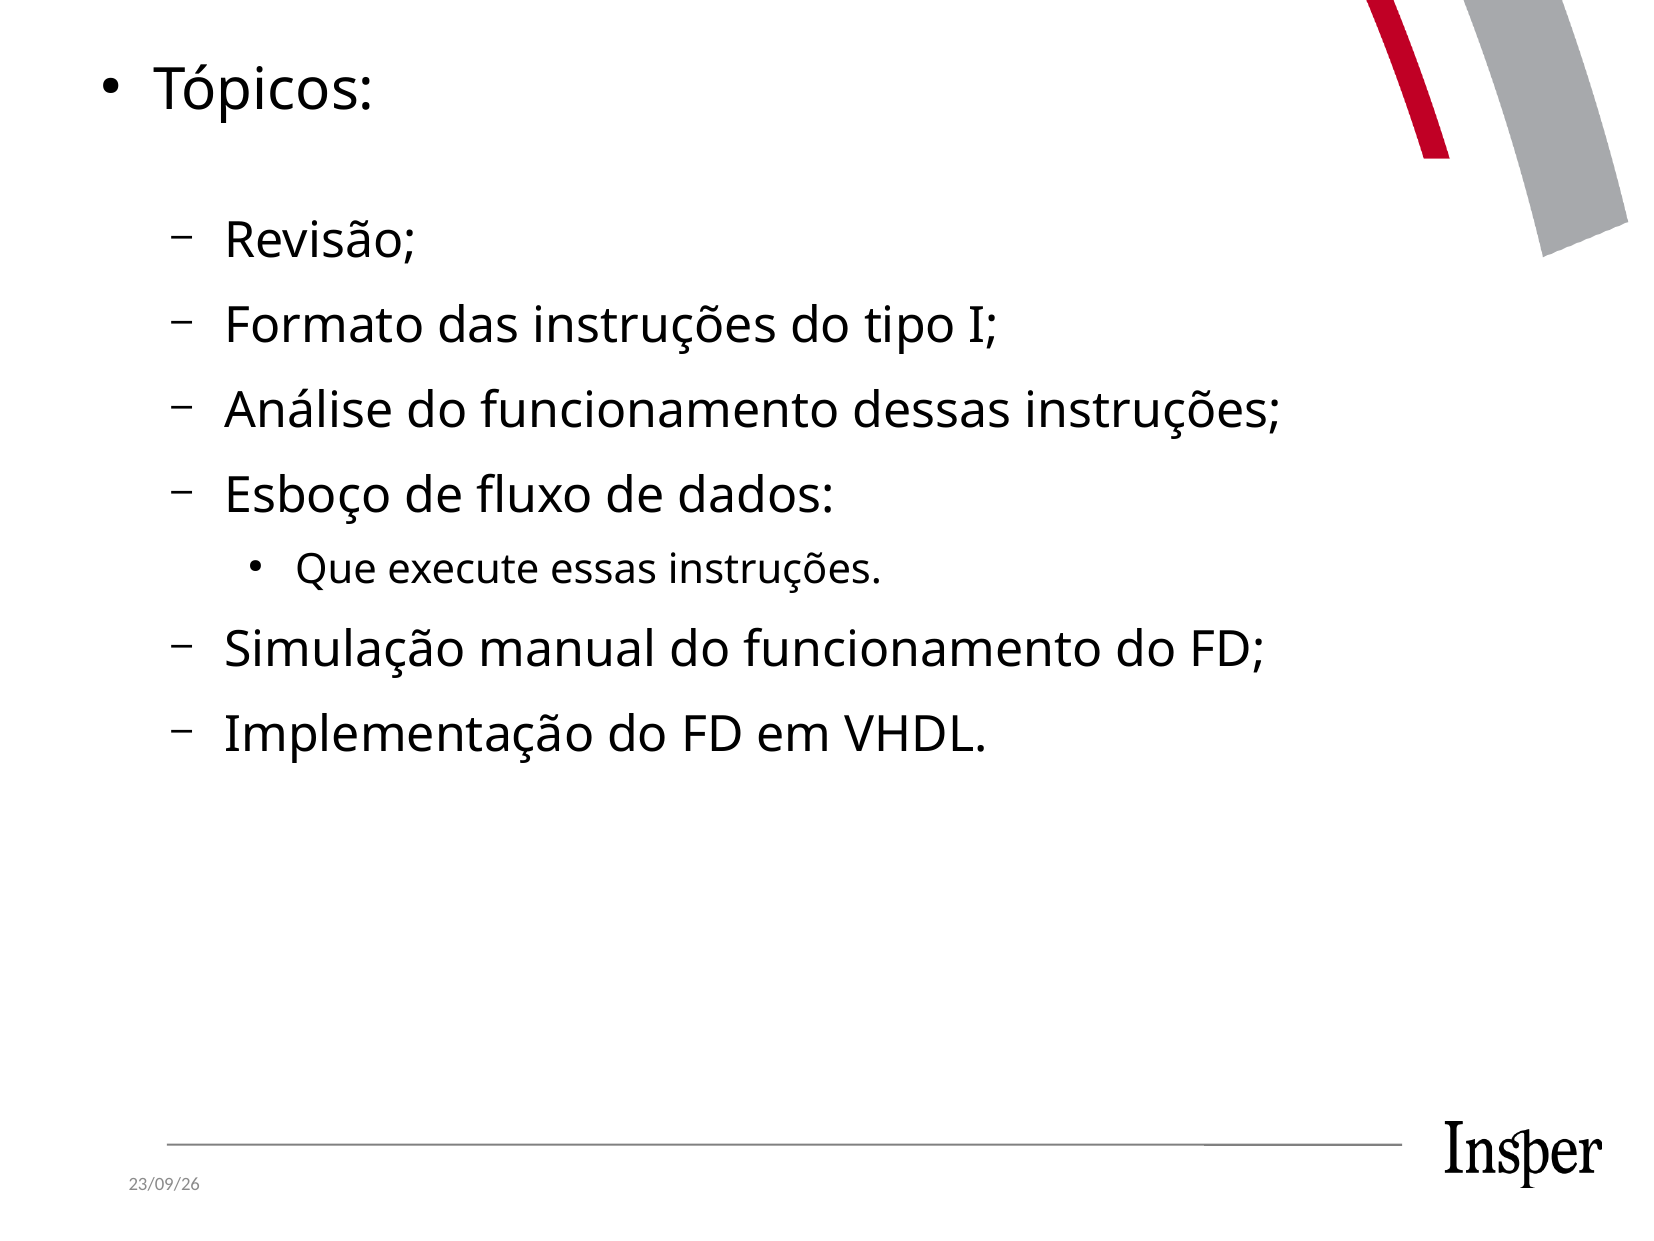

# Tópicos:
Revisão;
Formato das instruções do tipo I;
Análise do funcionamento dessas instruções;
Esboço de fluxo de dados:
Que execute essas instruções.
Simulação manual do funcionamento do FD;
Implementação do FD em VHDL.